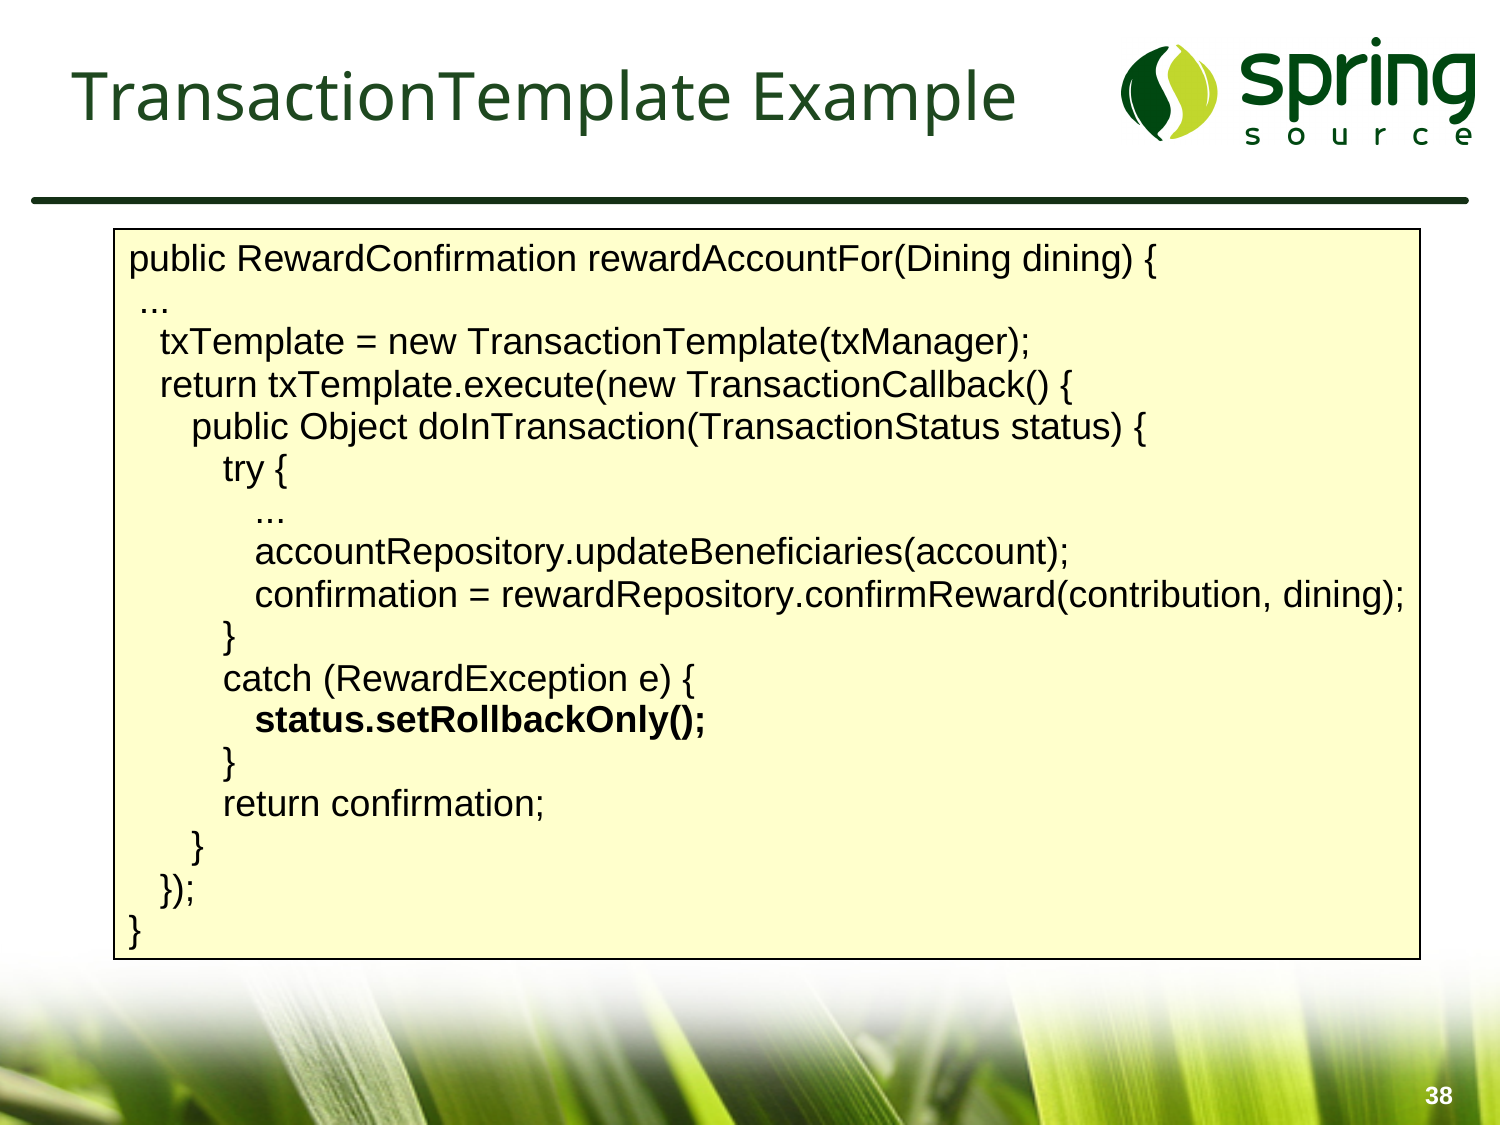

# TransactionTemplate Example
public RewardConfirmation rewardAccountFor(Dining dining) {
 ...
 txTemplate = new TransactionTemplate(txManager);
 return txTemplate.execute(new TransactionCallback() {
 public Object doInTransaction(TransactionStatus status) {
 try {
 ...
 accountRepository.updateBeneficiaries(account);
 confirmation = rewardRepository.confirmReward(contribution, dining);
 }
 catch (RewardException e) {
 status.setRollbackOnly();
 }
 return confirmation;
 }
 });
}